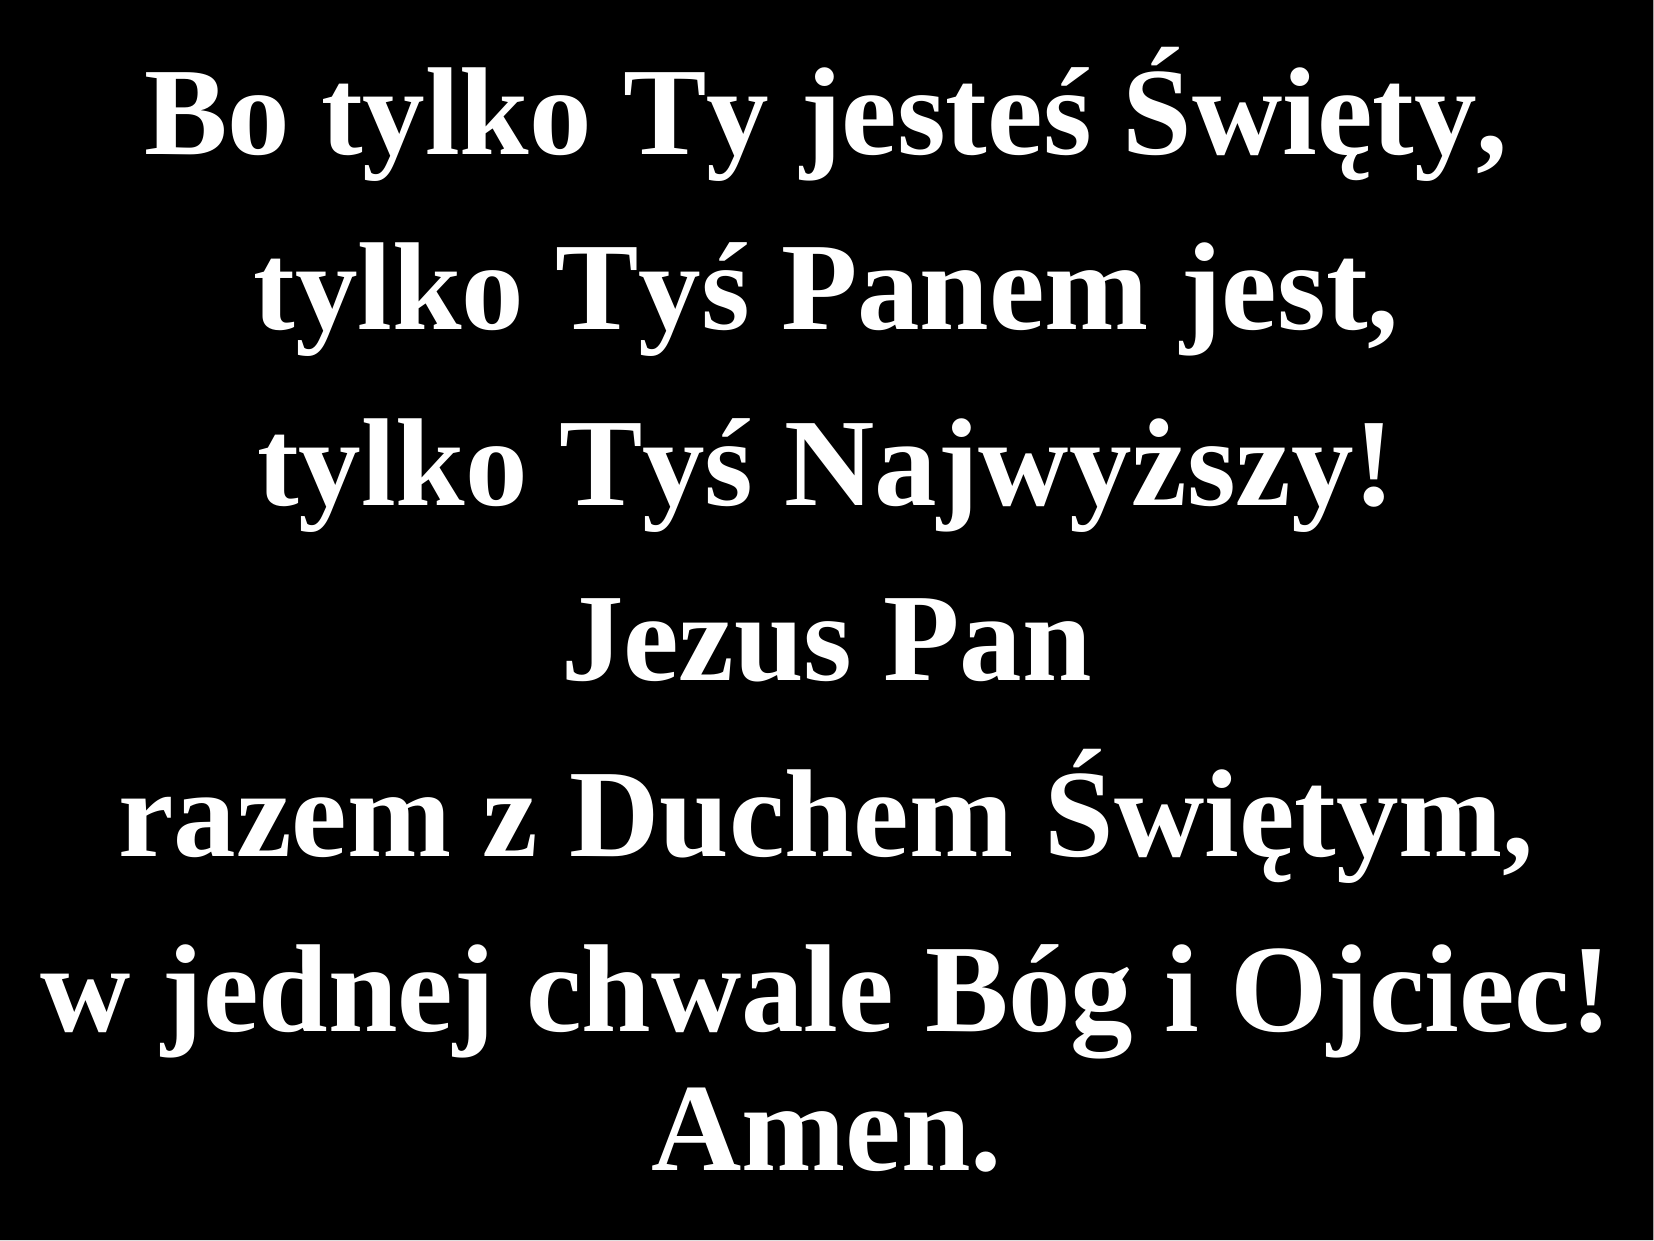

# Bo tylko Ty jesteś Święty, ppp tylko Tyś Panem jest, ppp tylko Tyś Najwyższy! ppp Jezus Pan ppp razem z Duchem Świętym, ppp w jednej chwale Bóg i Ojciec! Amen.